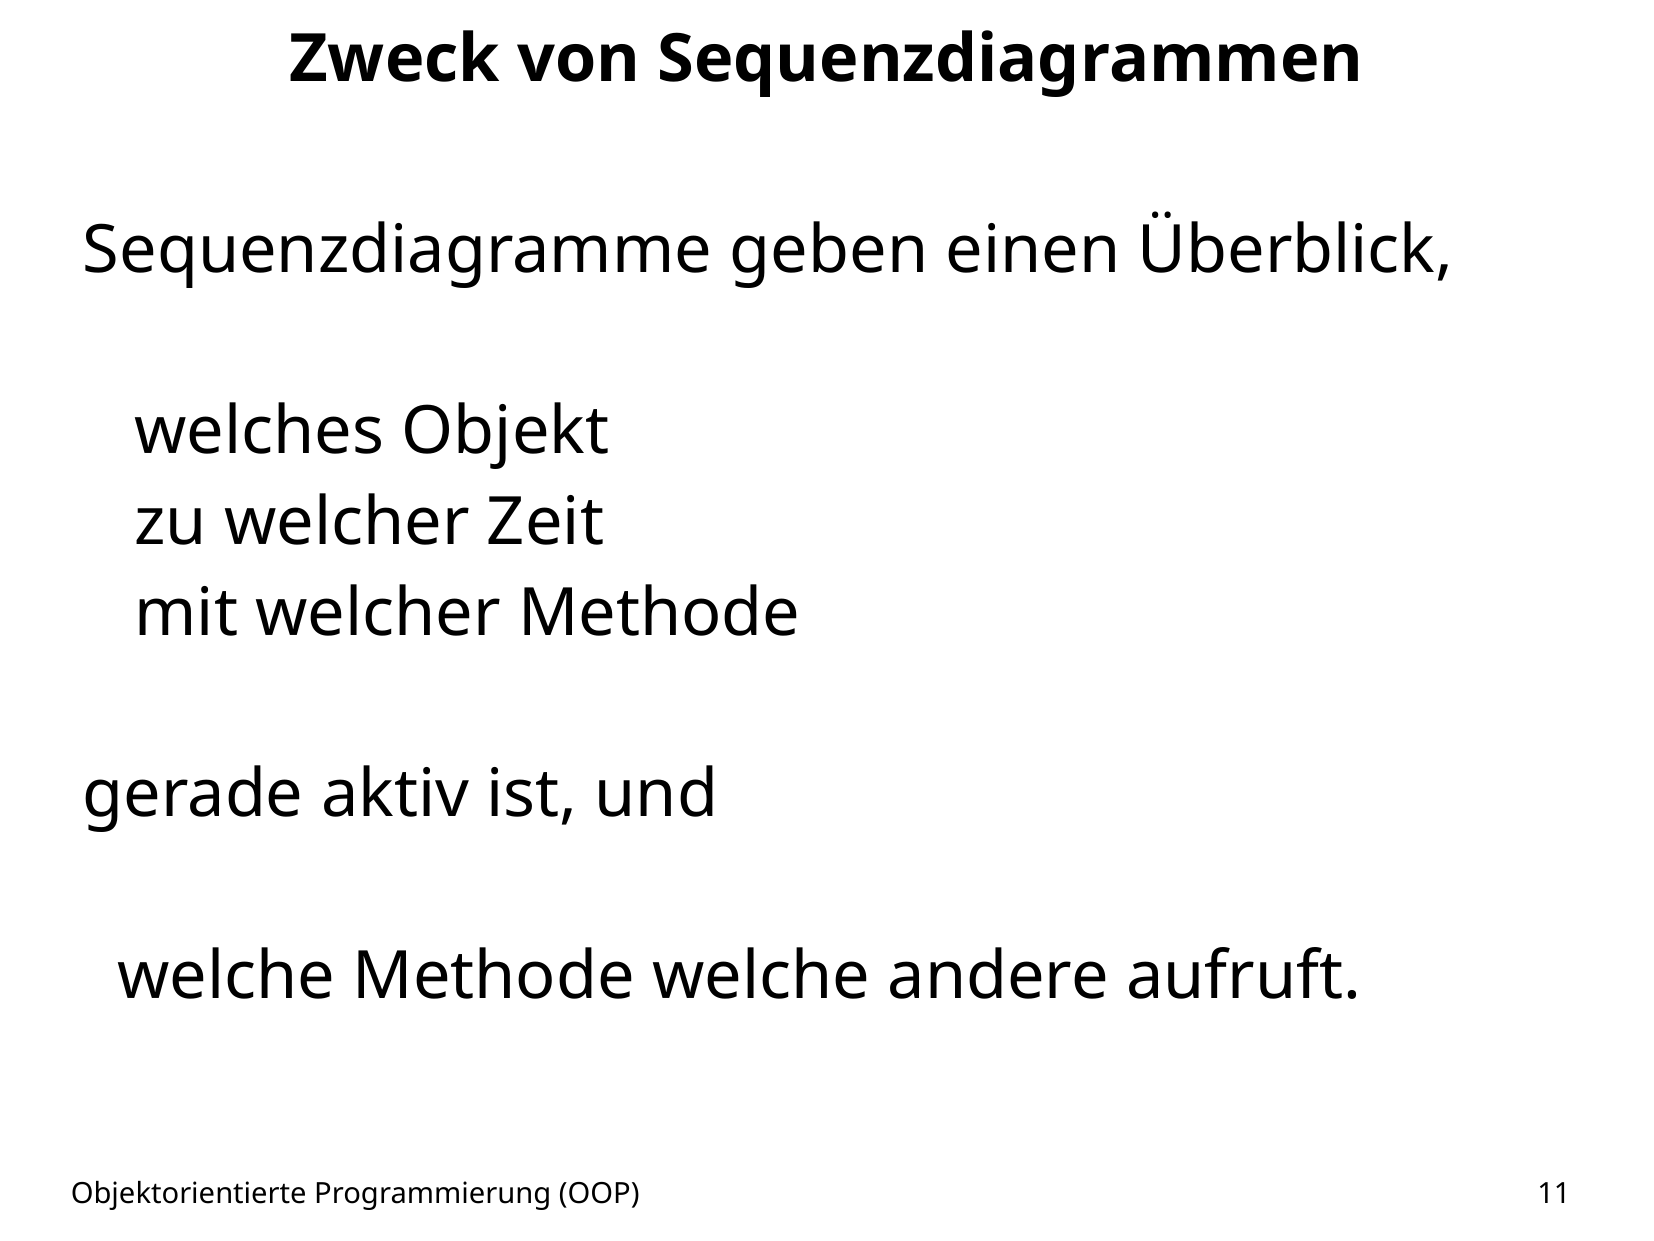

# Zweck von Sequenzdiagrammen
Sequenzdiagramme geben einen Überblick,
 welches Objekt
 zu welcher Zeit
 mit welcher Methode
gerade aktiv ist, und
 welche Methode welche andere aufruft.
Objektorientierte Programmierung (OOP)
11